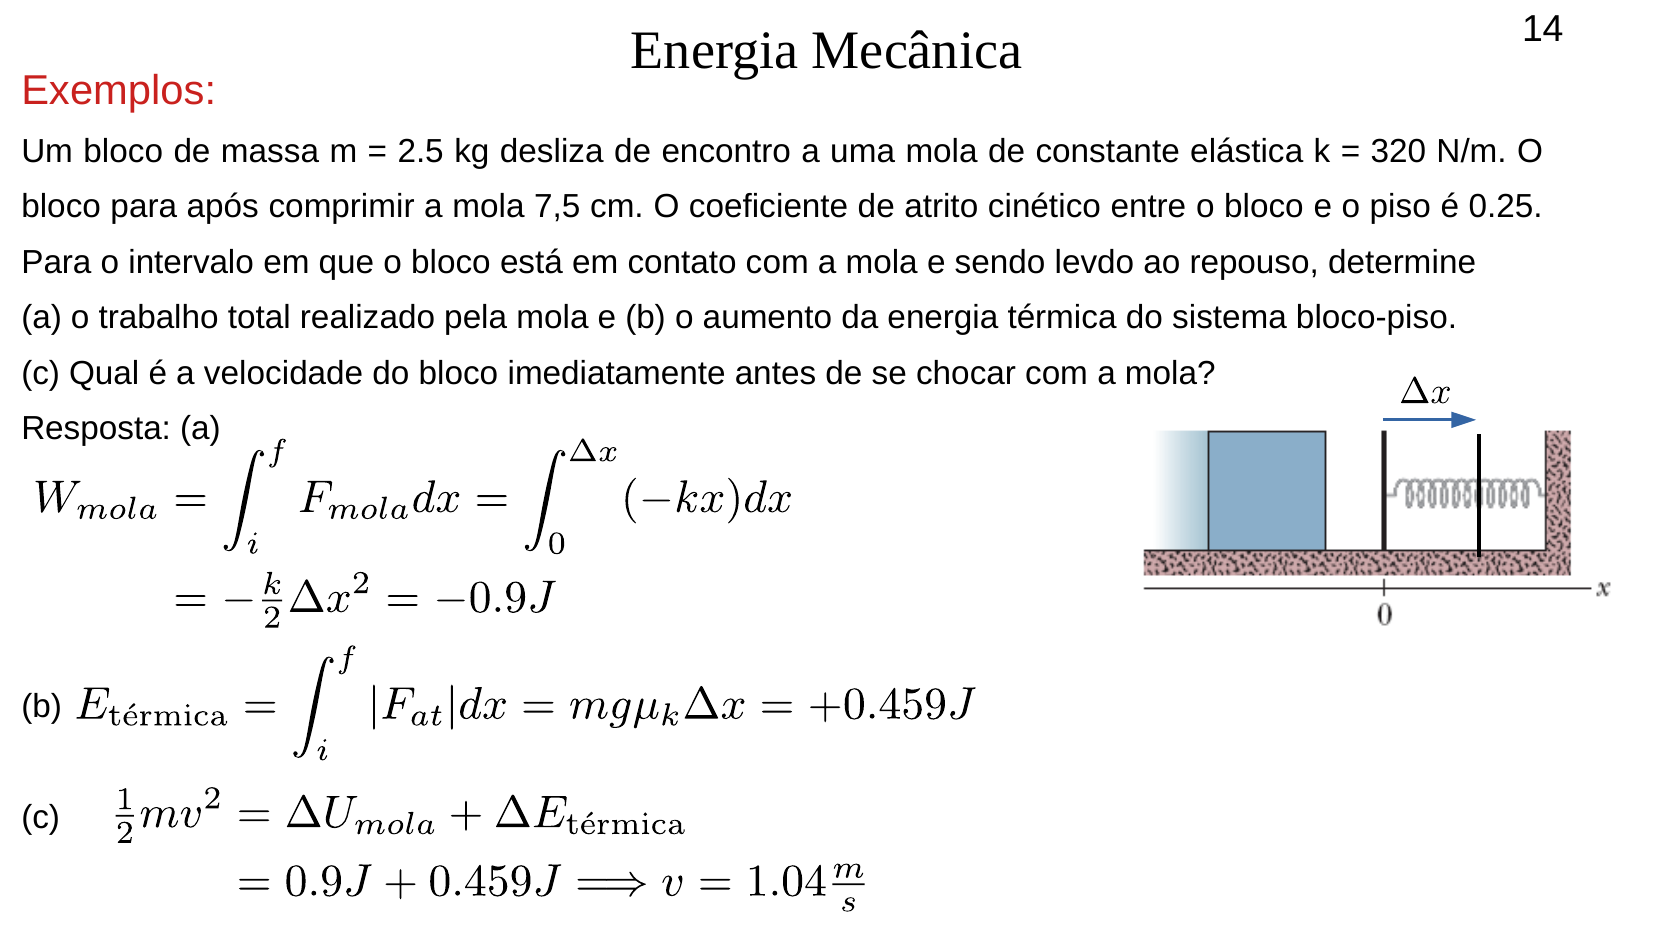

Energia Mecânica
Exemplos:
Um bloco de massa m = 2.5 kg desliza de encontro a uma mola de constante elástica k = 320 N/m. O bloco para após comprimir a mola 7,5 cm. O coeficiente de atrito cinético entre o bloco e o piso é 0.25. Para o intervalo em que o bloco está em contato com a mola e sendo levdo ao repouso, determine
(a) o trabalho total realizado pela mola e (b) o aumento da energia térmica do sistema bloco-piso.
(c) Qual é a velocidade do bloco imediatamente antes de se chocar com a mola?
Resposta: (a)
(b)
(c)